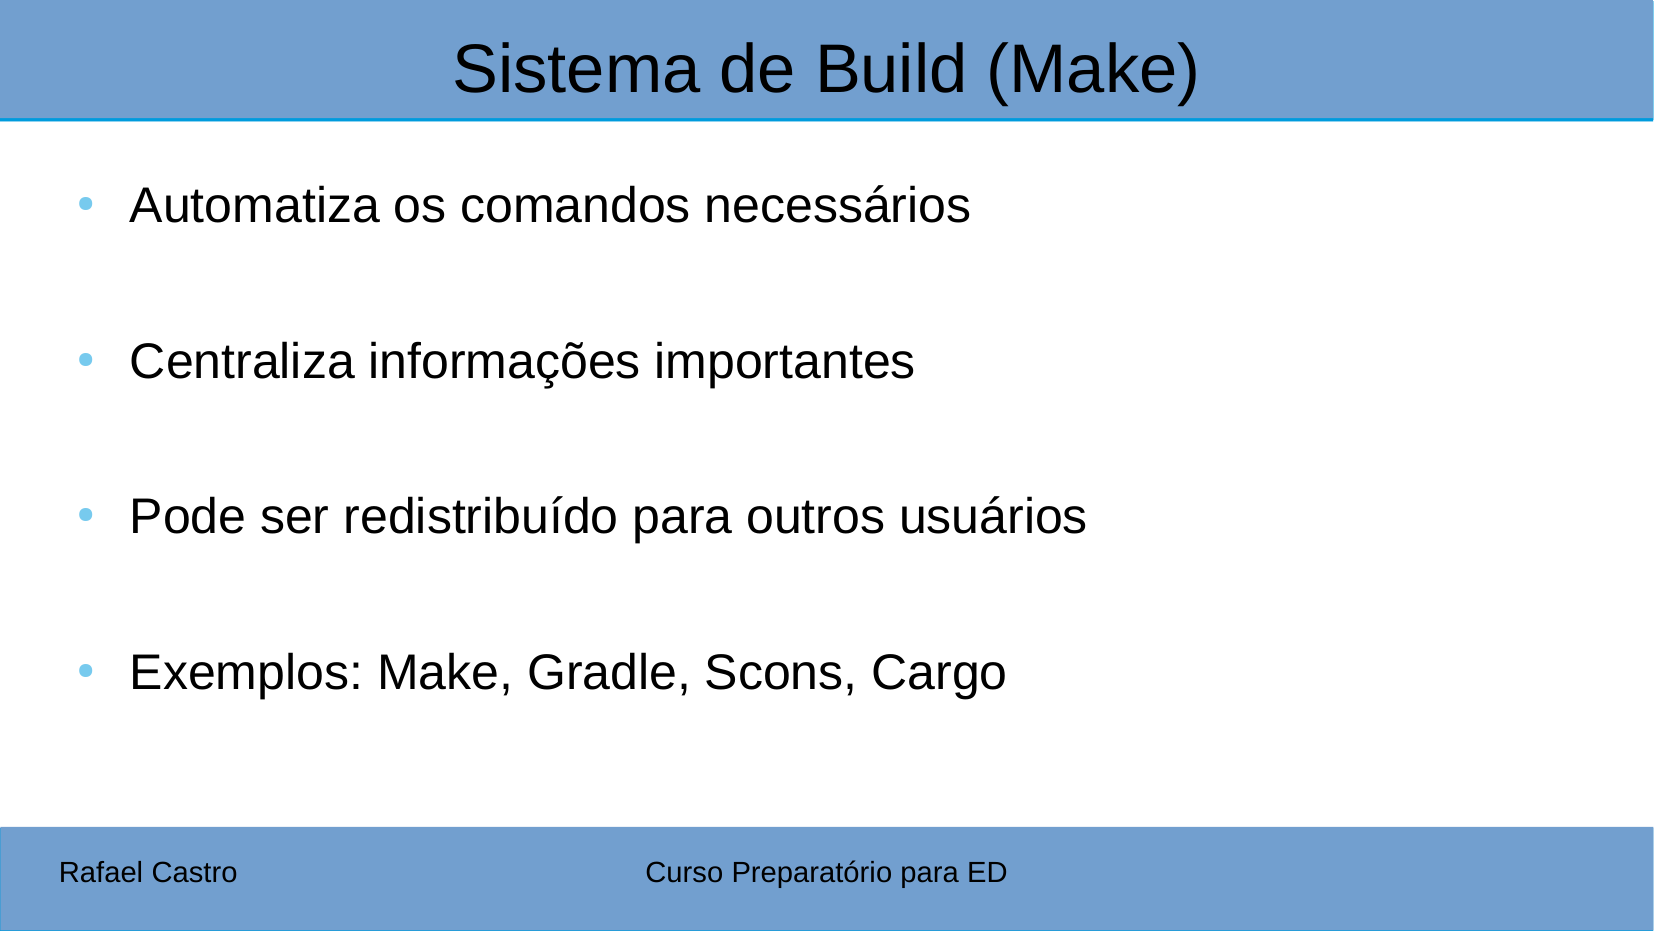

# Sistema de Build (Make)
Automatiza os comandos necessários
Centraliza informações importantes
Pode ser redistribuído para outros usuários
Exemplos: Make, Gradle, Scons, Cargo
Curso Preparatório para ED